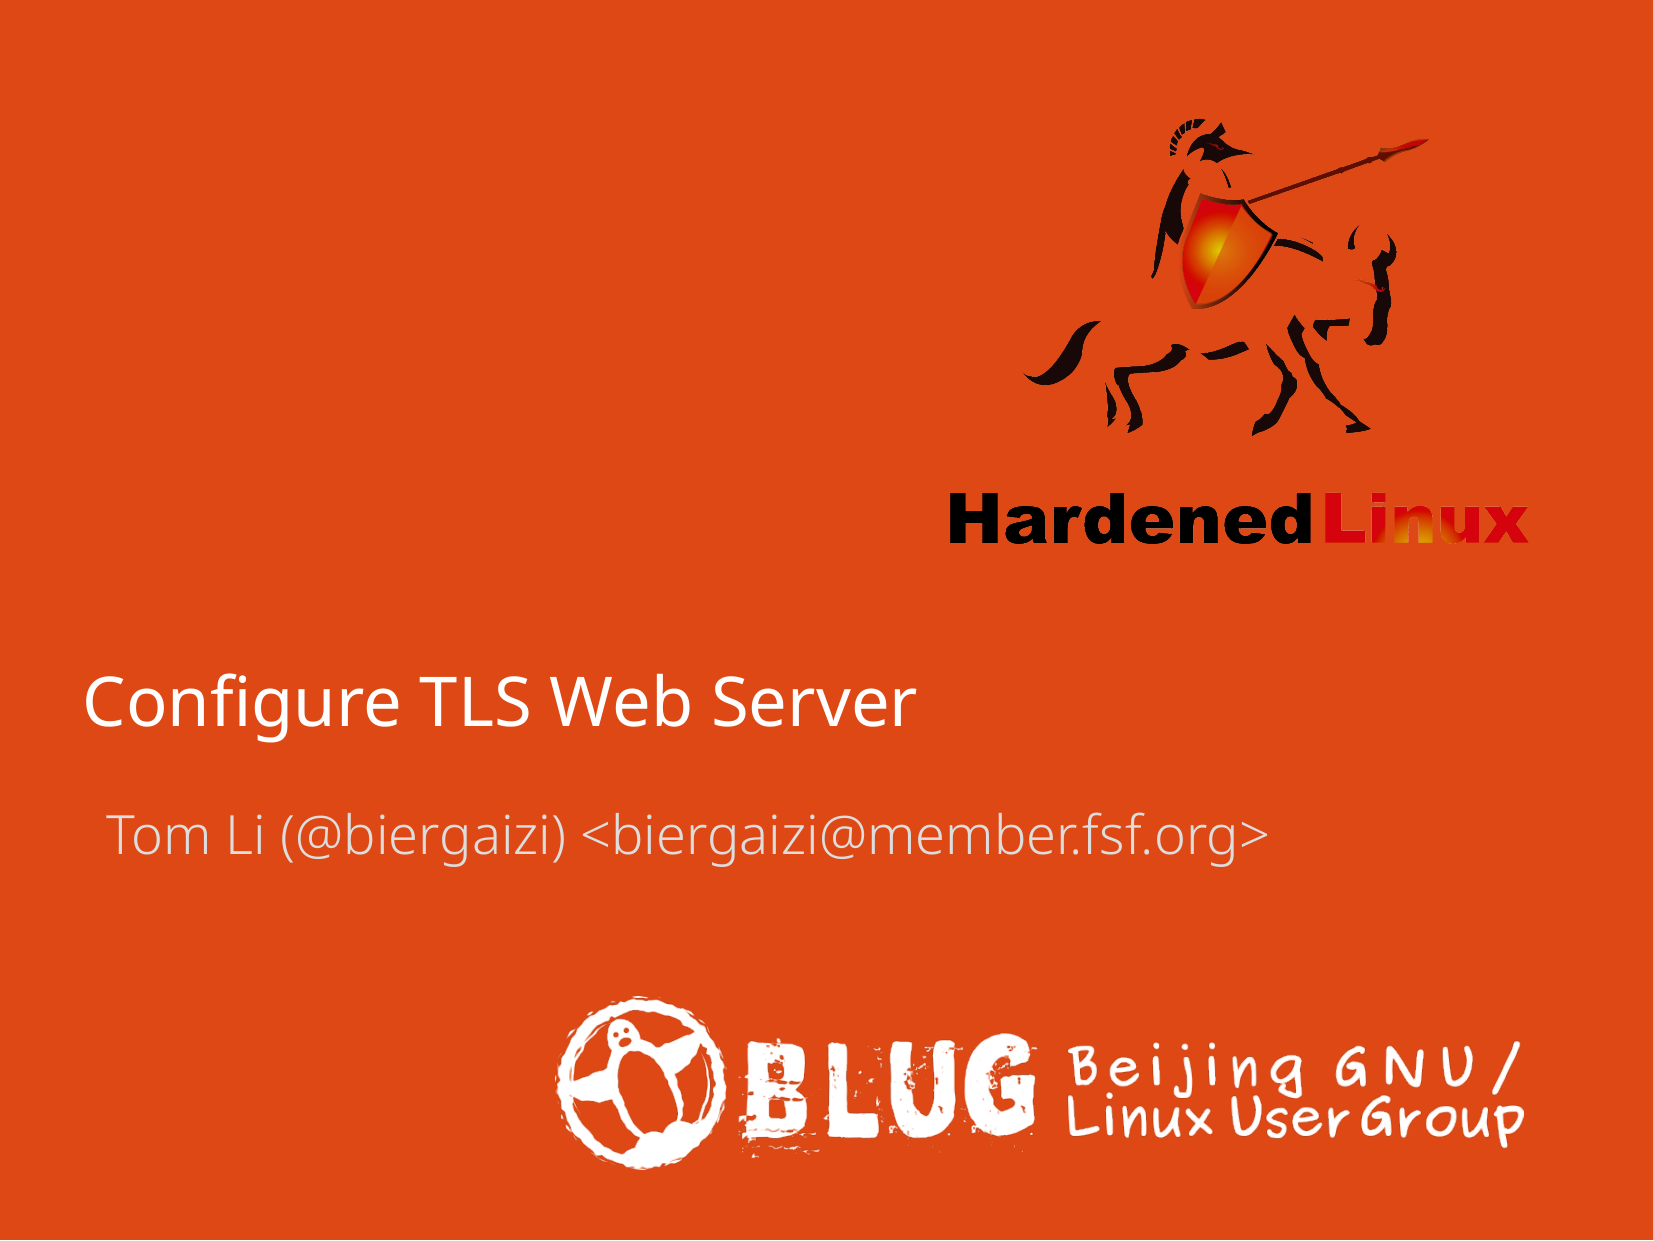

# Configure TLS Web Server
Tom Li (@biergaizi) <biergaizi@member.fsf.org>